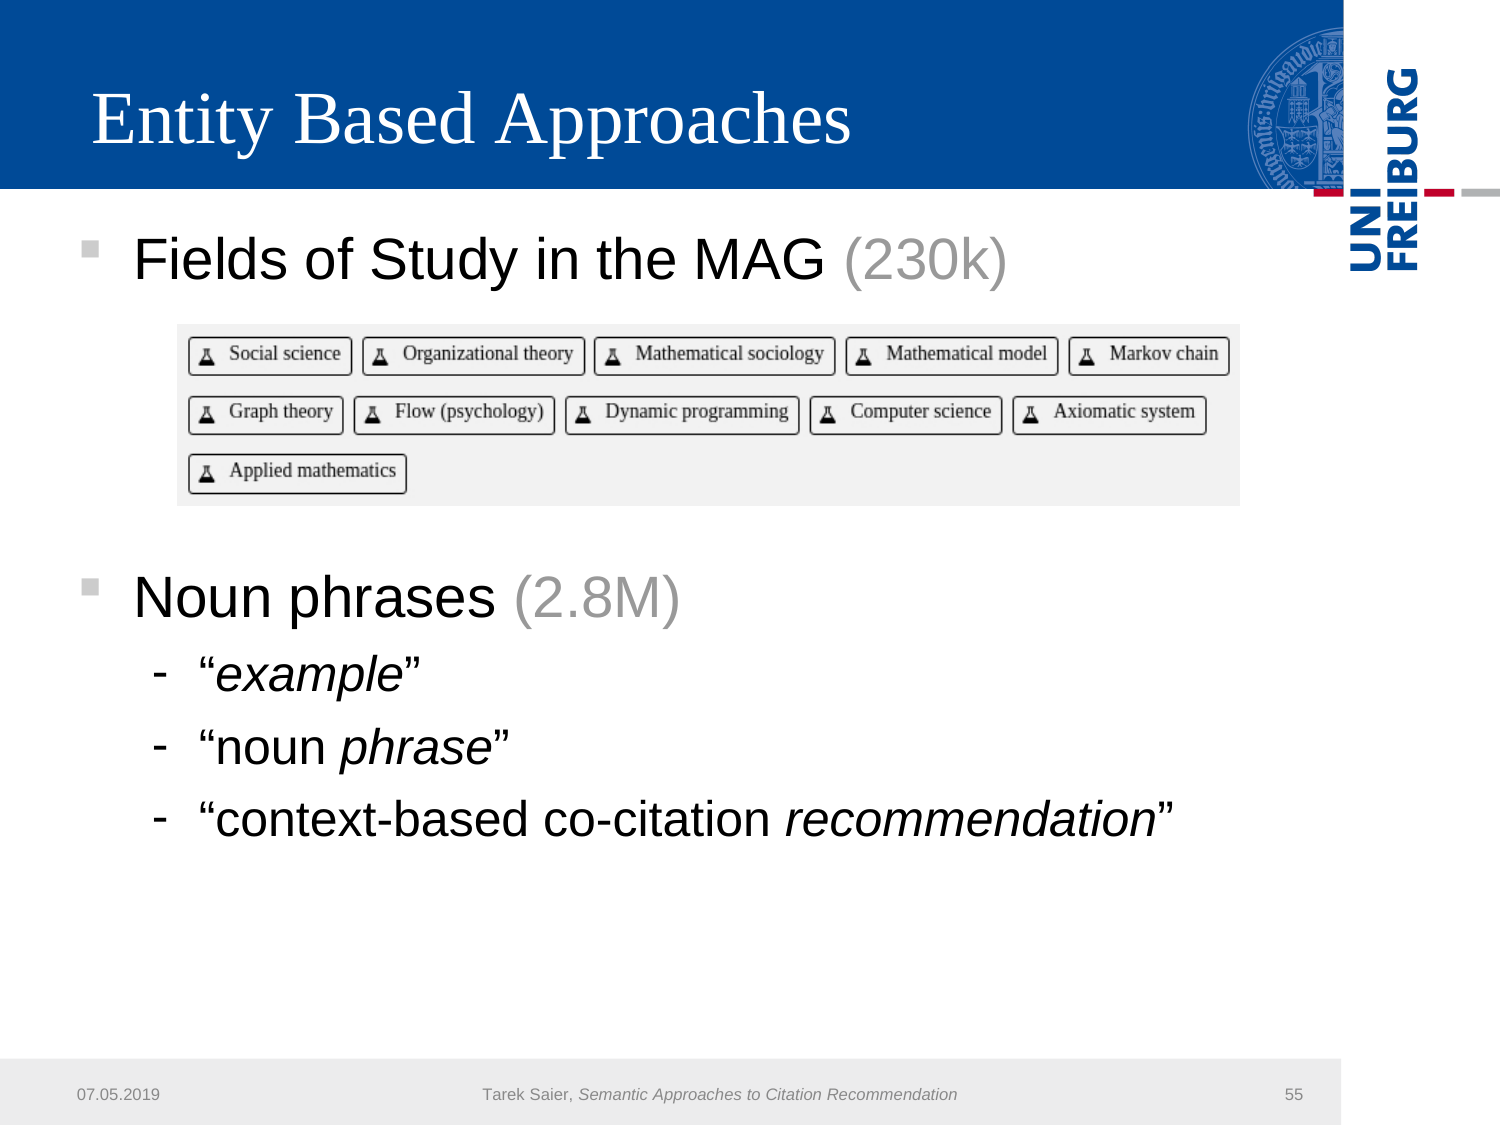

# Entity Based Approaches
Fields of Study in the MAG (230k)
Noun phrases (2.8M)
“example”
“noun phrase”
“context-based co-citation recommendation”
Präsentationstitel
55